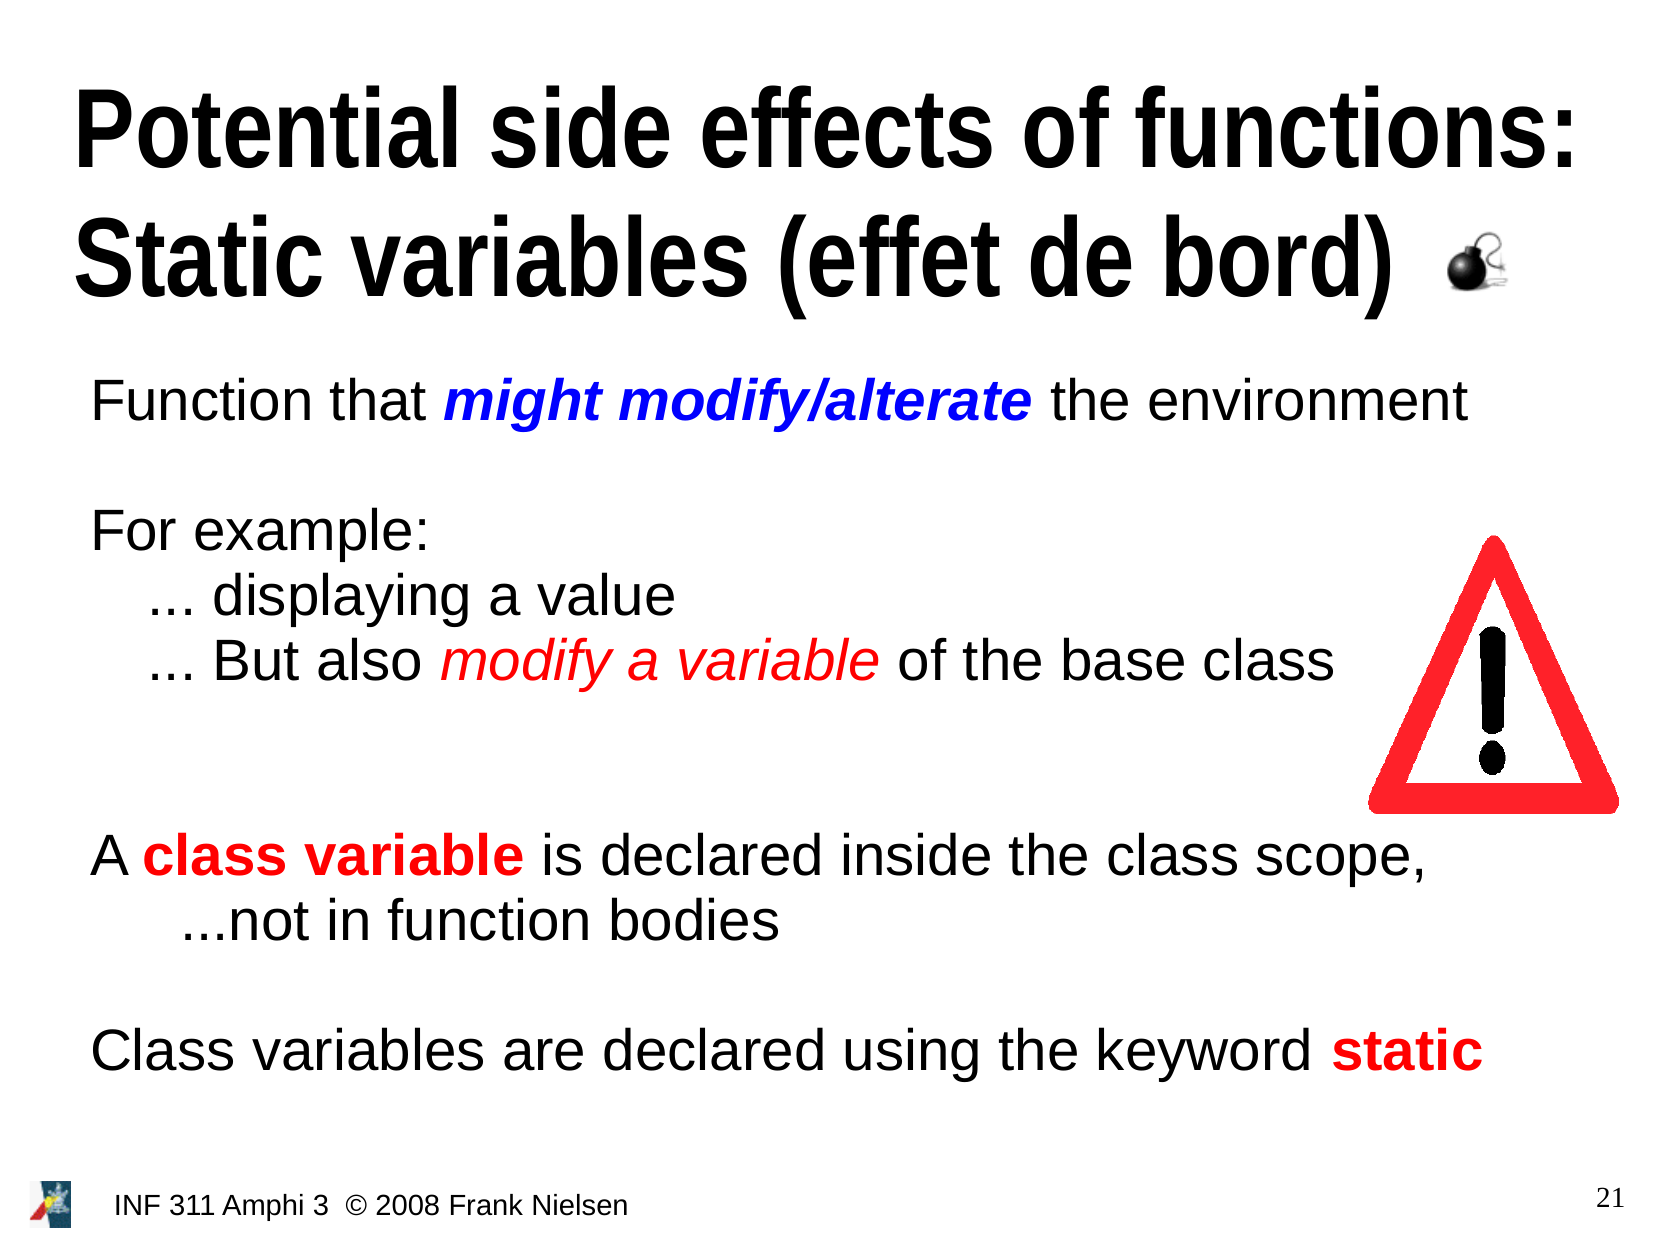

Potential side effects of functions:
Static variables (effet de bord)
 Function that might modify/alterate the environment
 For example:
	... displaying a value
 	... But also modify a variable of the base class
 A class variable is declared inside the class scope,
...not in function bodies
 Class variables are declared using the keyword static